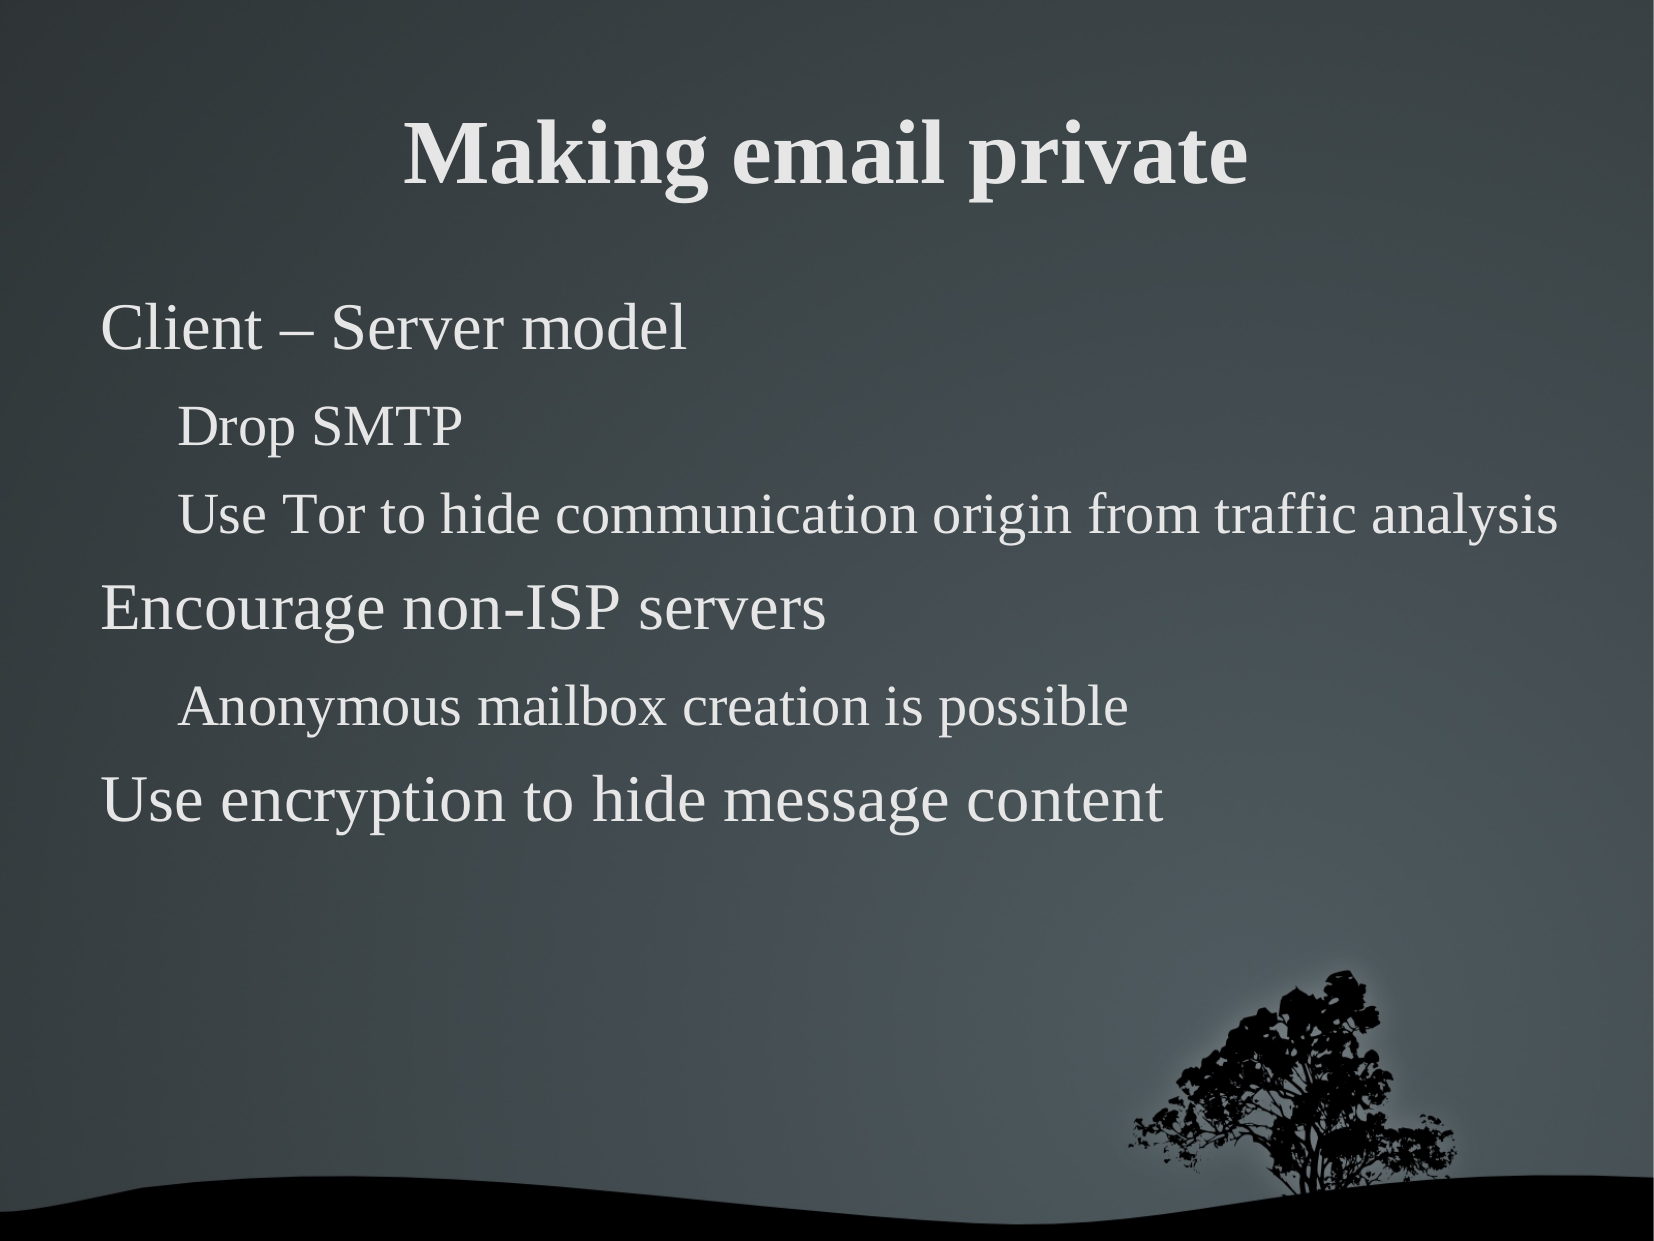

# Making email private
Client – Server model
Drop SMTP
Use Tor to hide communication origin from traffic analysis
Encourage non-ISP servers
Anonymous mailbox creation is possible
Use encryption to hide message content